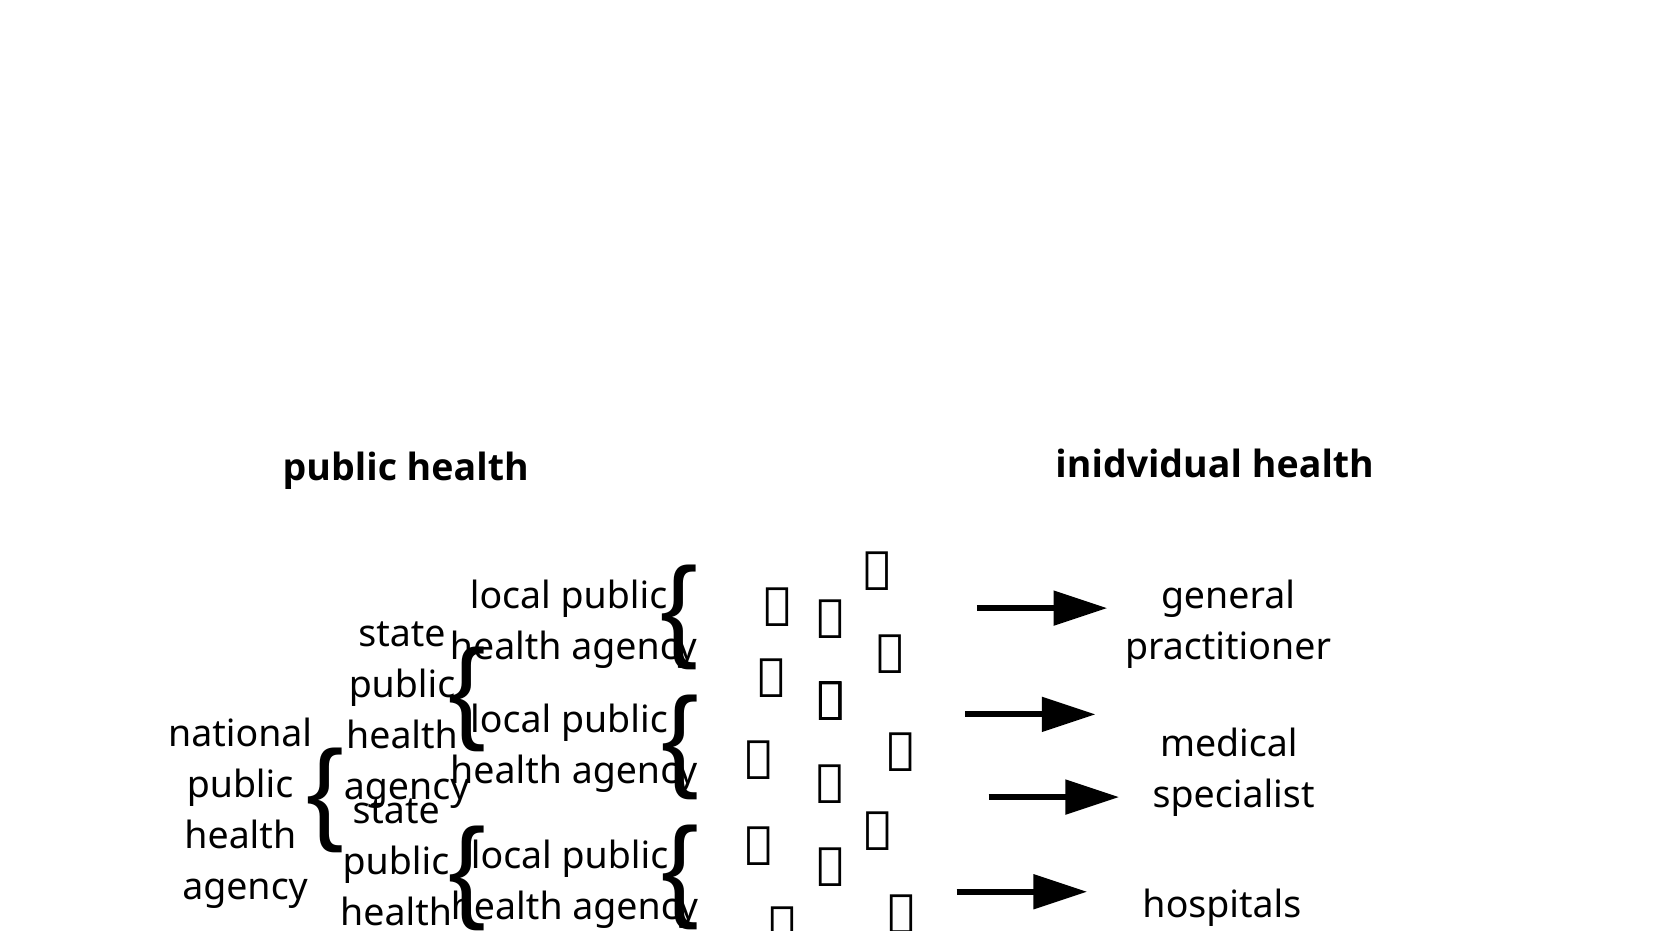

inidvidual health
public health

{


local public
health agency
general
practitioner

{





state
public
health
agency
{
local public
health agency


{
medical
specialist

national
public
health
agency

{
{


local public
health agency
state
public
health
agency
hospitals

